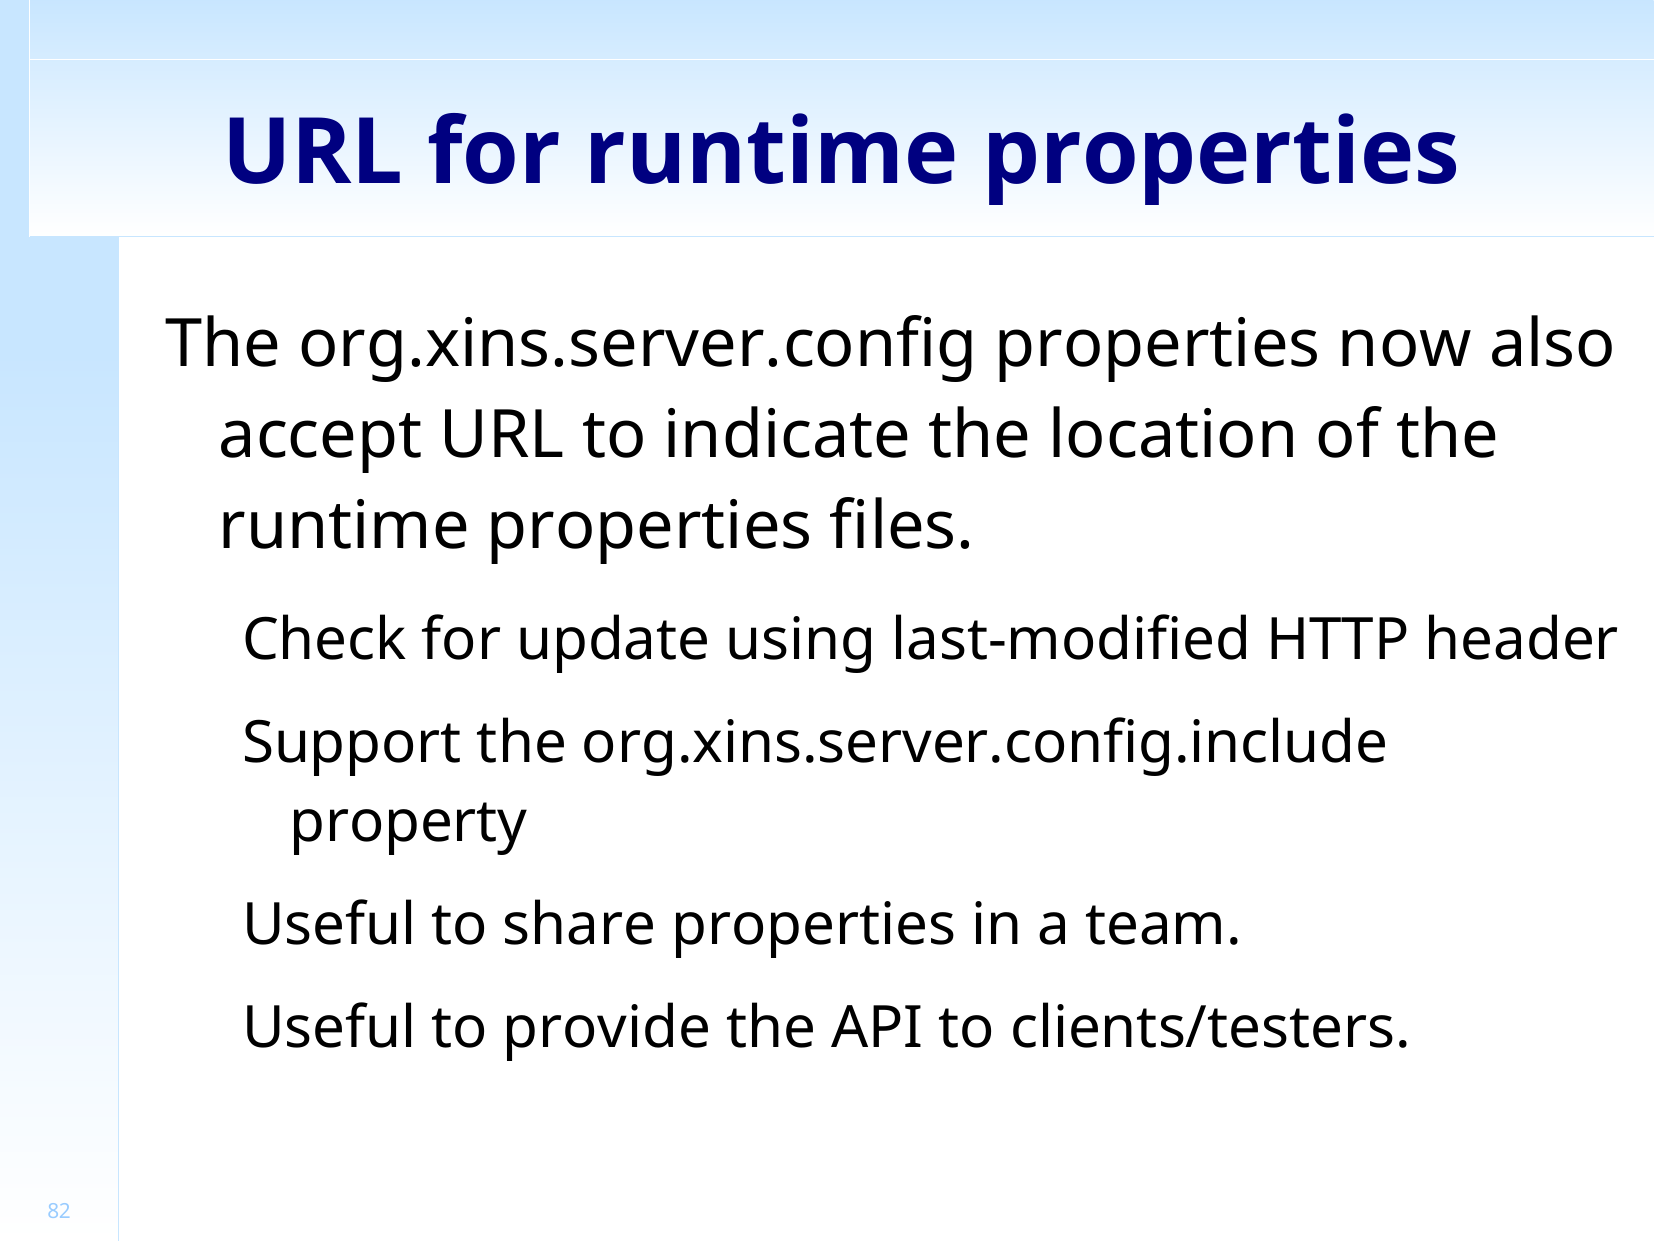

# URL for runtime properties
The org.xins.server.config properties now also accept URL to indicate the location of the runtime properties files.
Check for update using last-modified HTTP header
Support the org.xins.server.config.include property
Useful to share properties in a team.
Useful to provide the API to clients/testers.